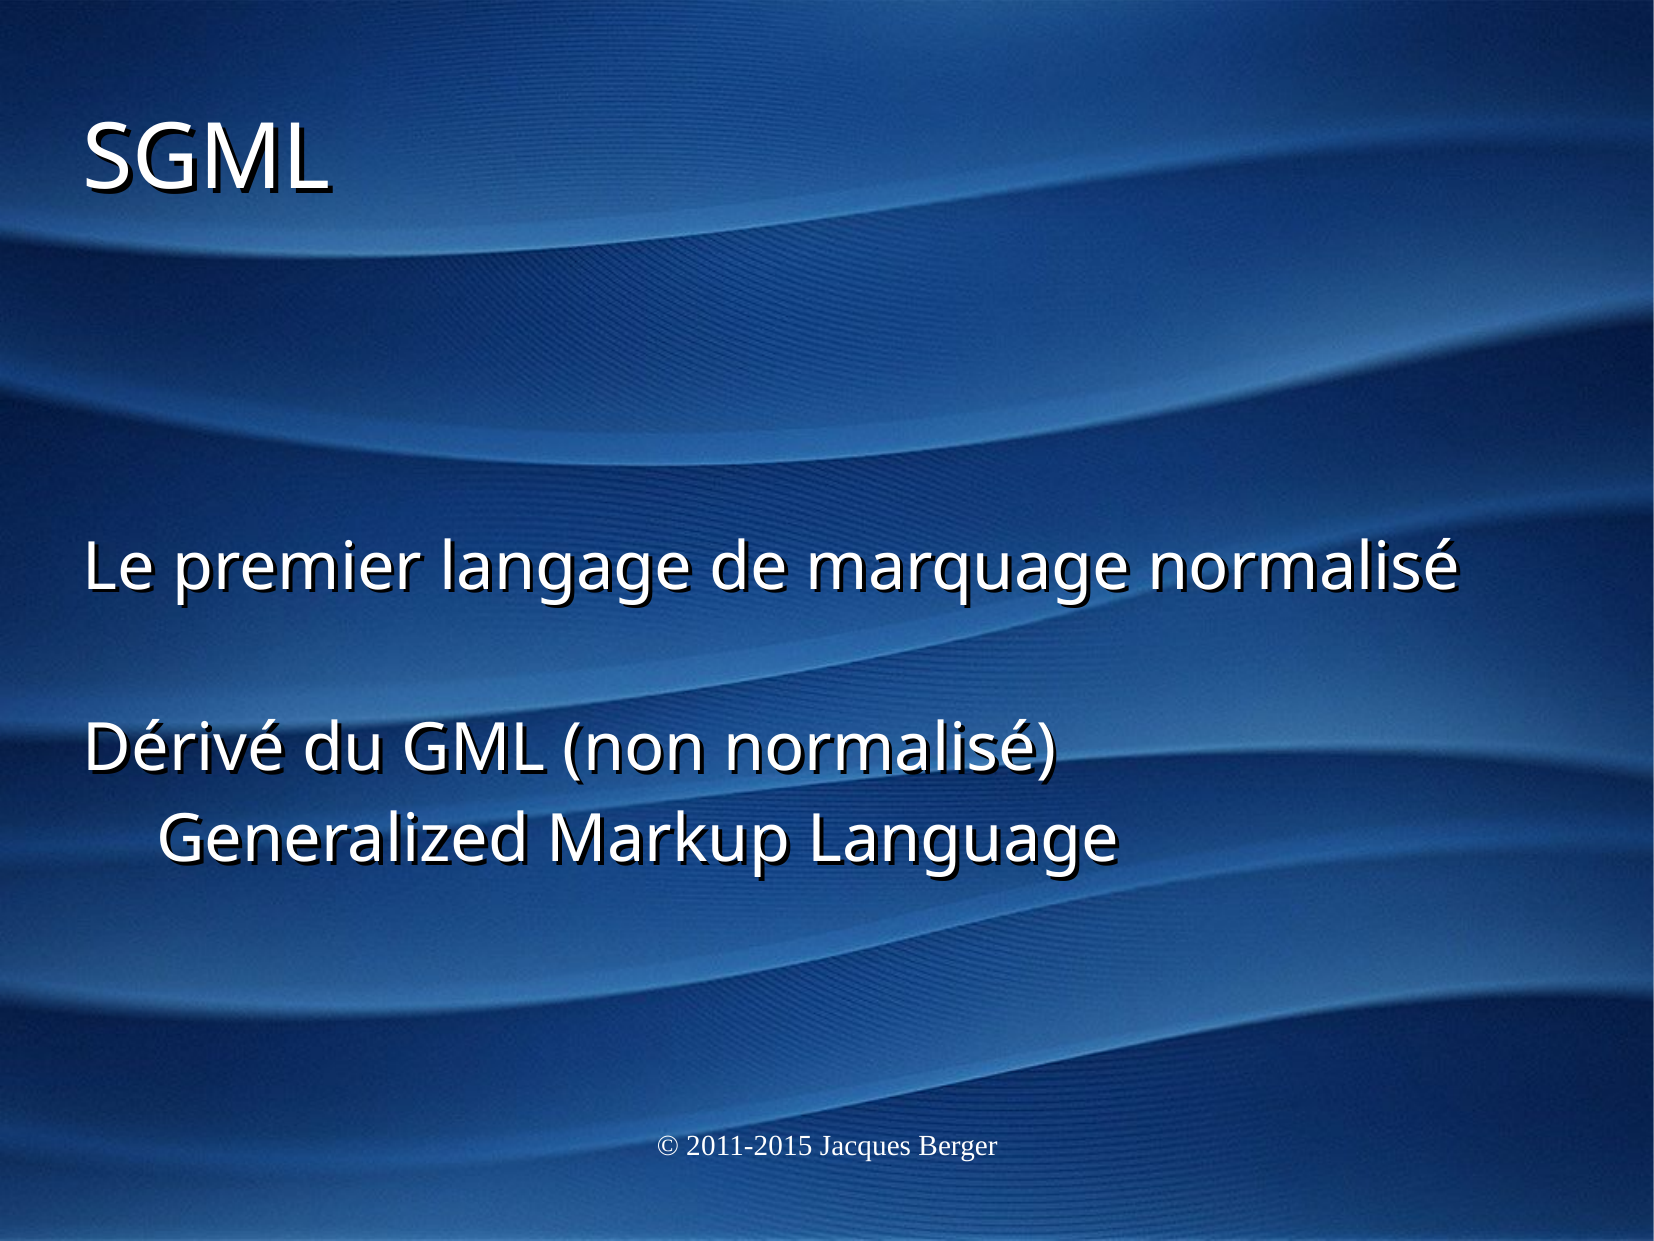

# SGML
Le premier langage de marquage normalisé
Dérivé du GML (non normalisé)
	Generalized Markup Language
© 2011-2015 Jacques Berger